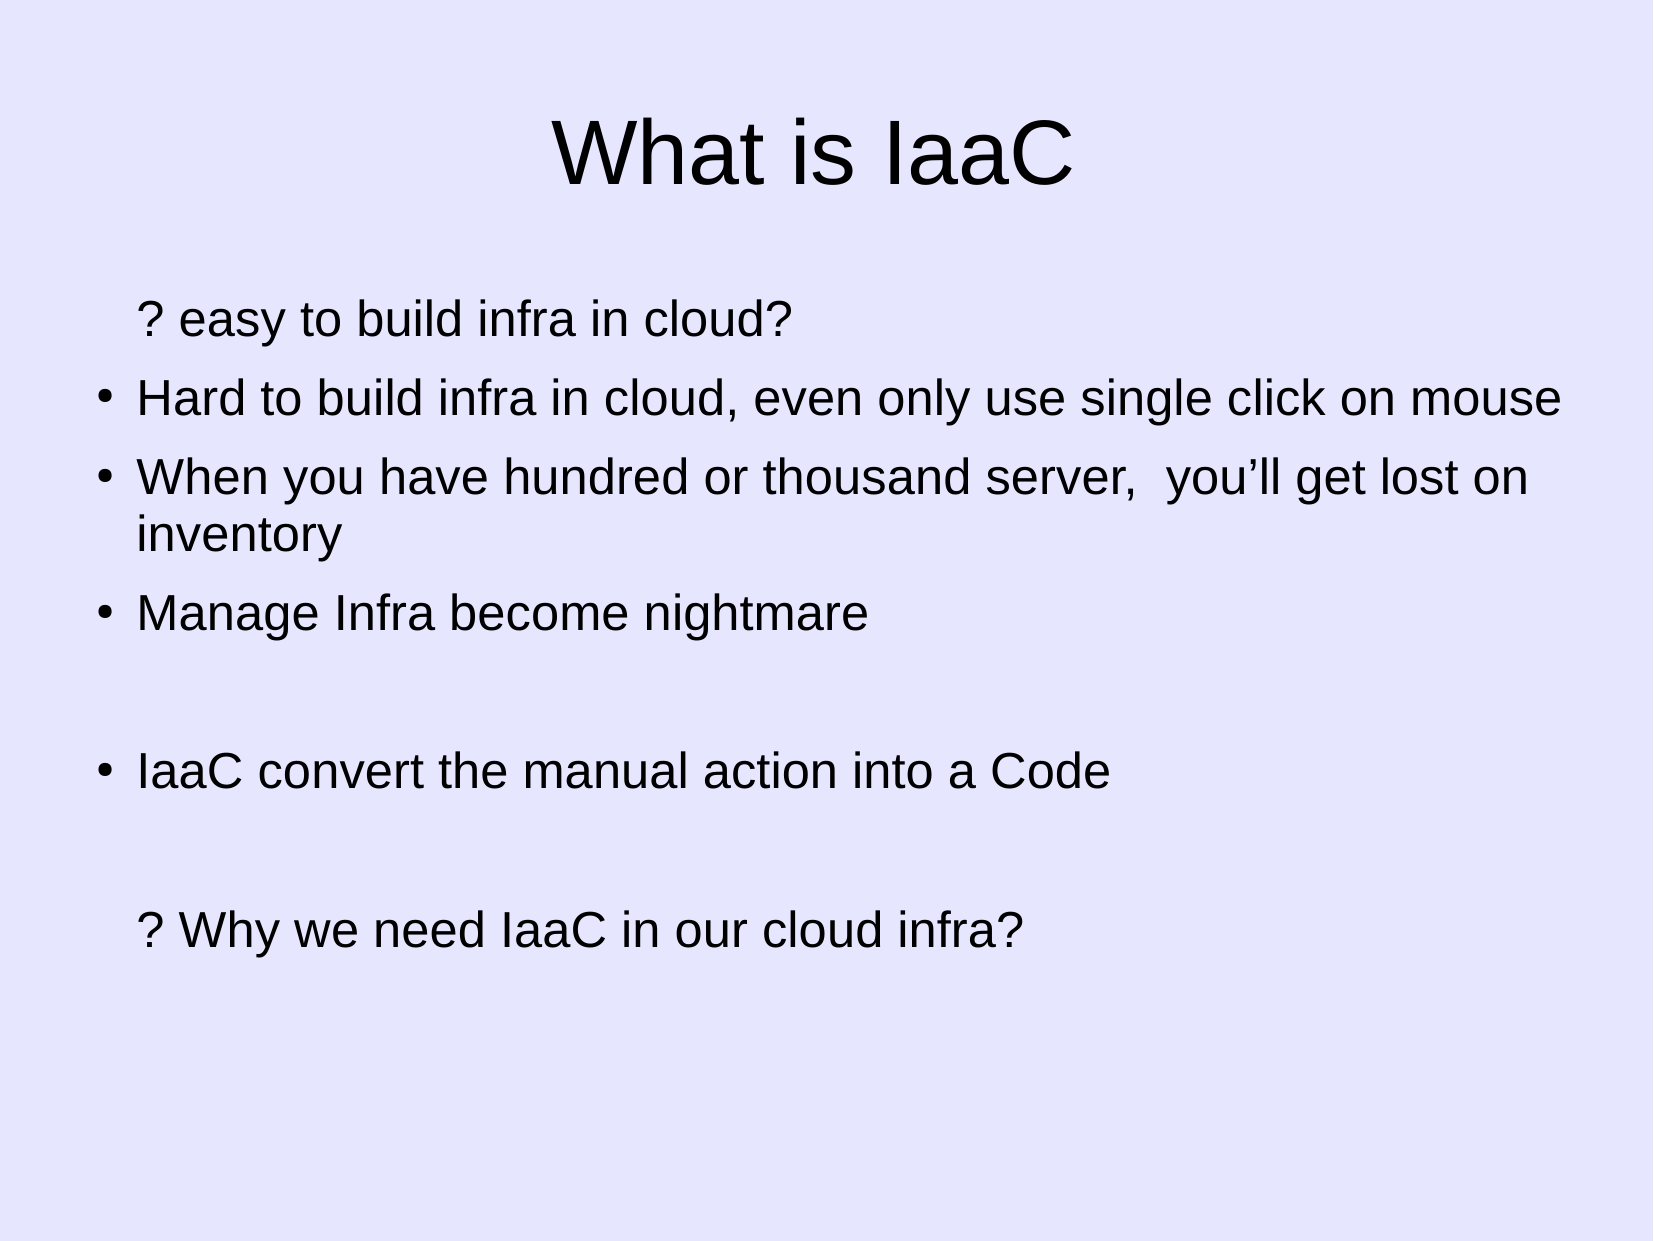

# What is IaaC
? easy to build infra in cloud?
Hard to build infra in cloud, even only use single click on mouse
When you have hundred or thousand server, you’ll get lost on inventory
Manage Infra become nightmare
IaaC convert the manual action into a Code
? Why we need IaaC in our cloud infra?